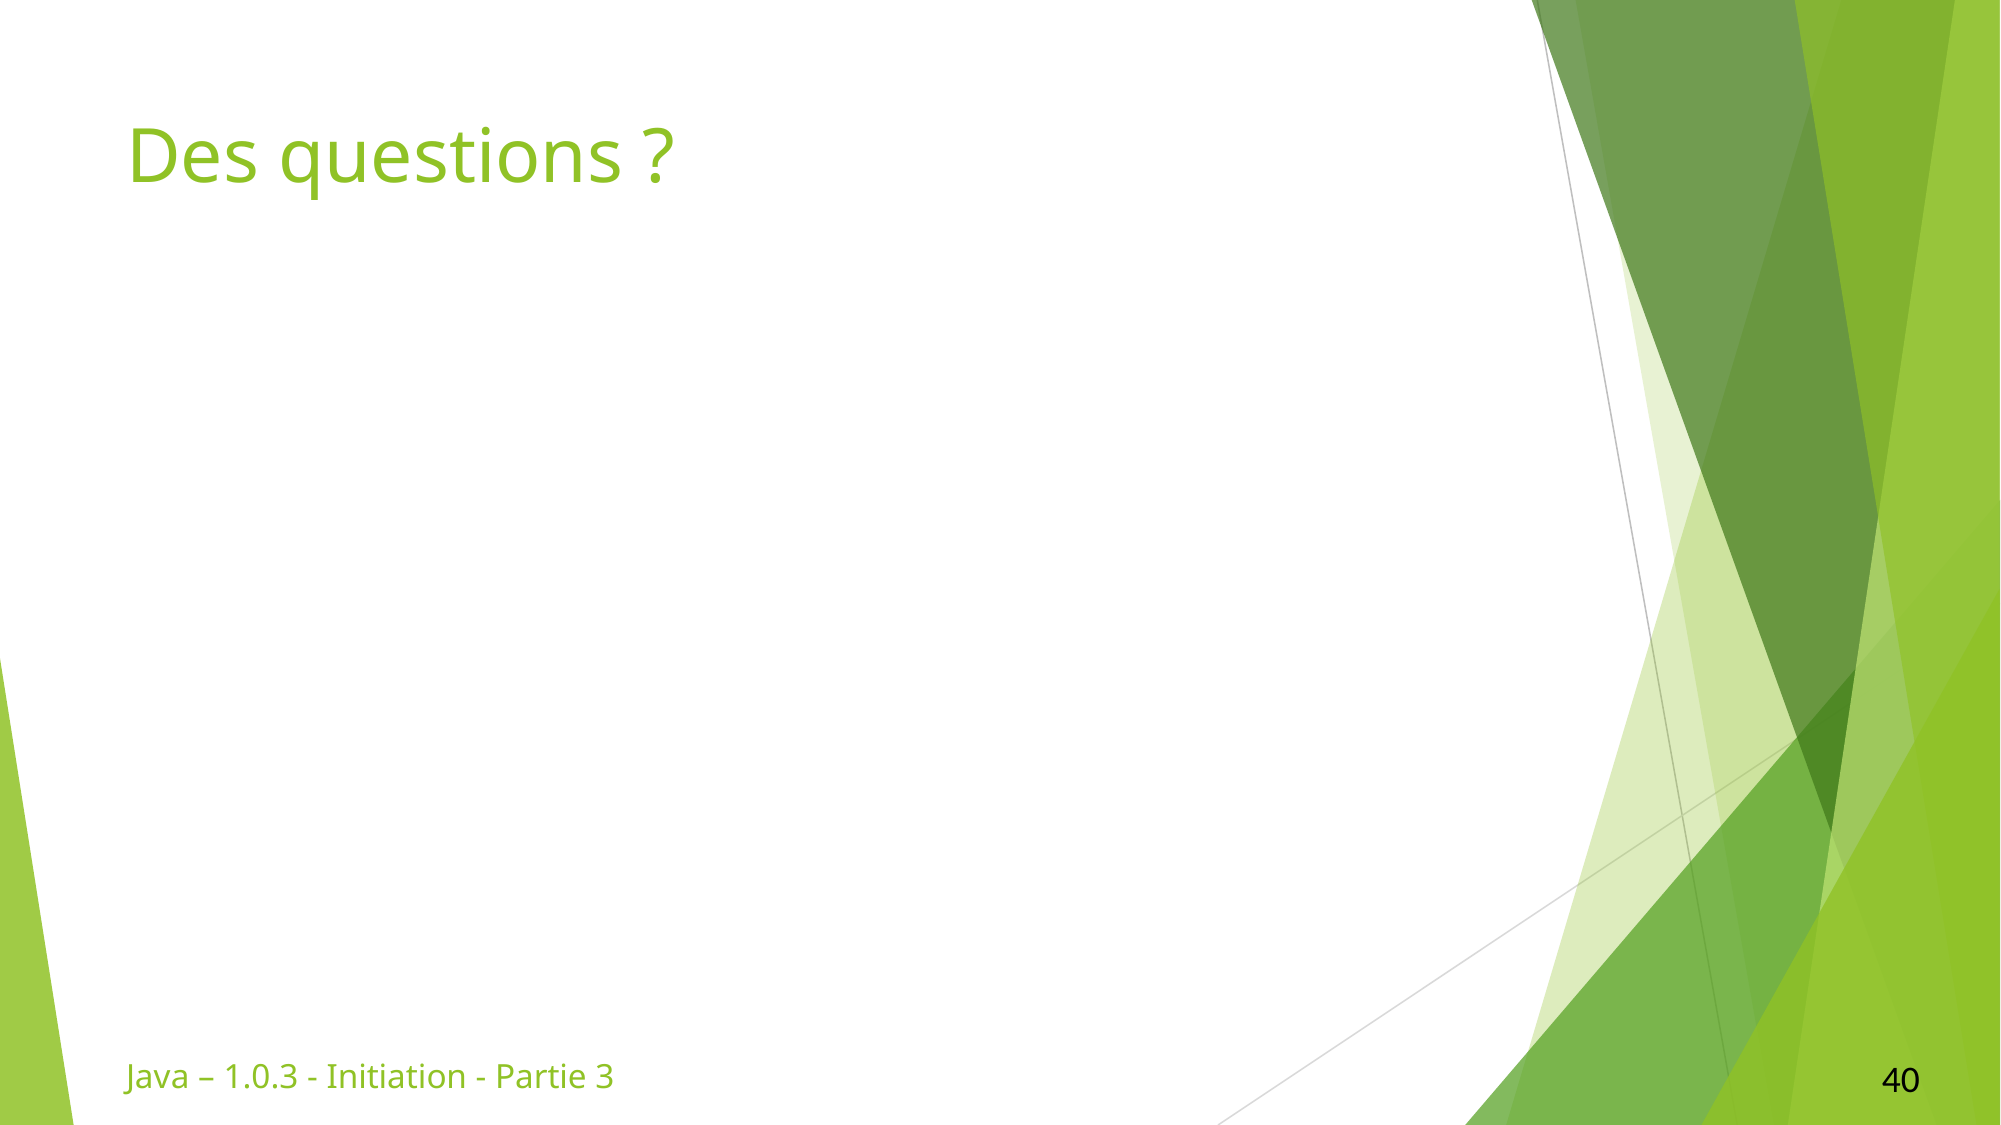

# Des questions ?
Java – 1.0.3 - Initiation - Partie 3